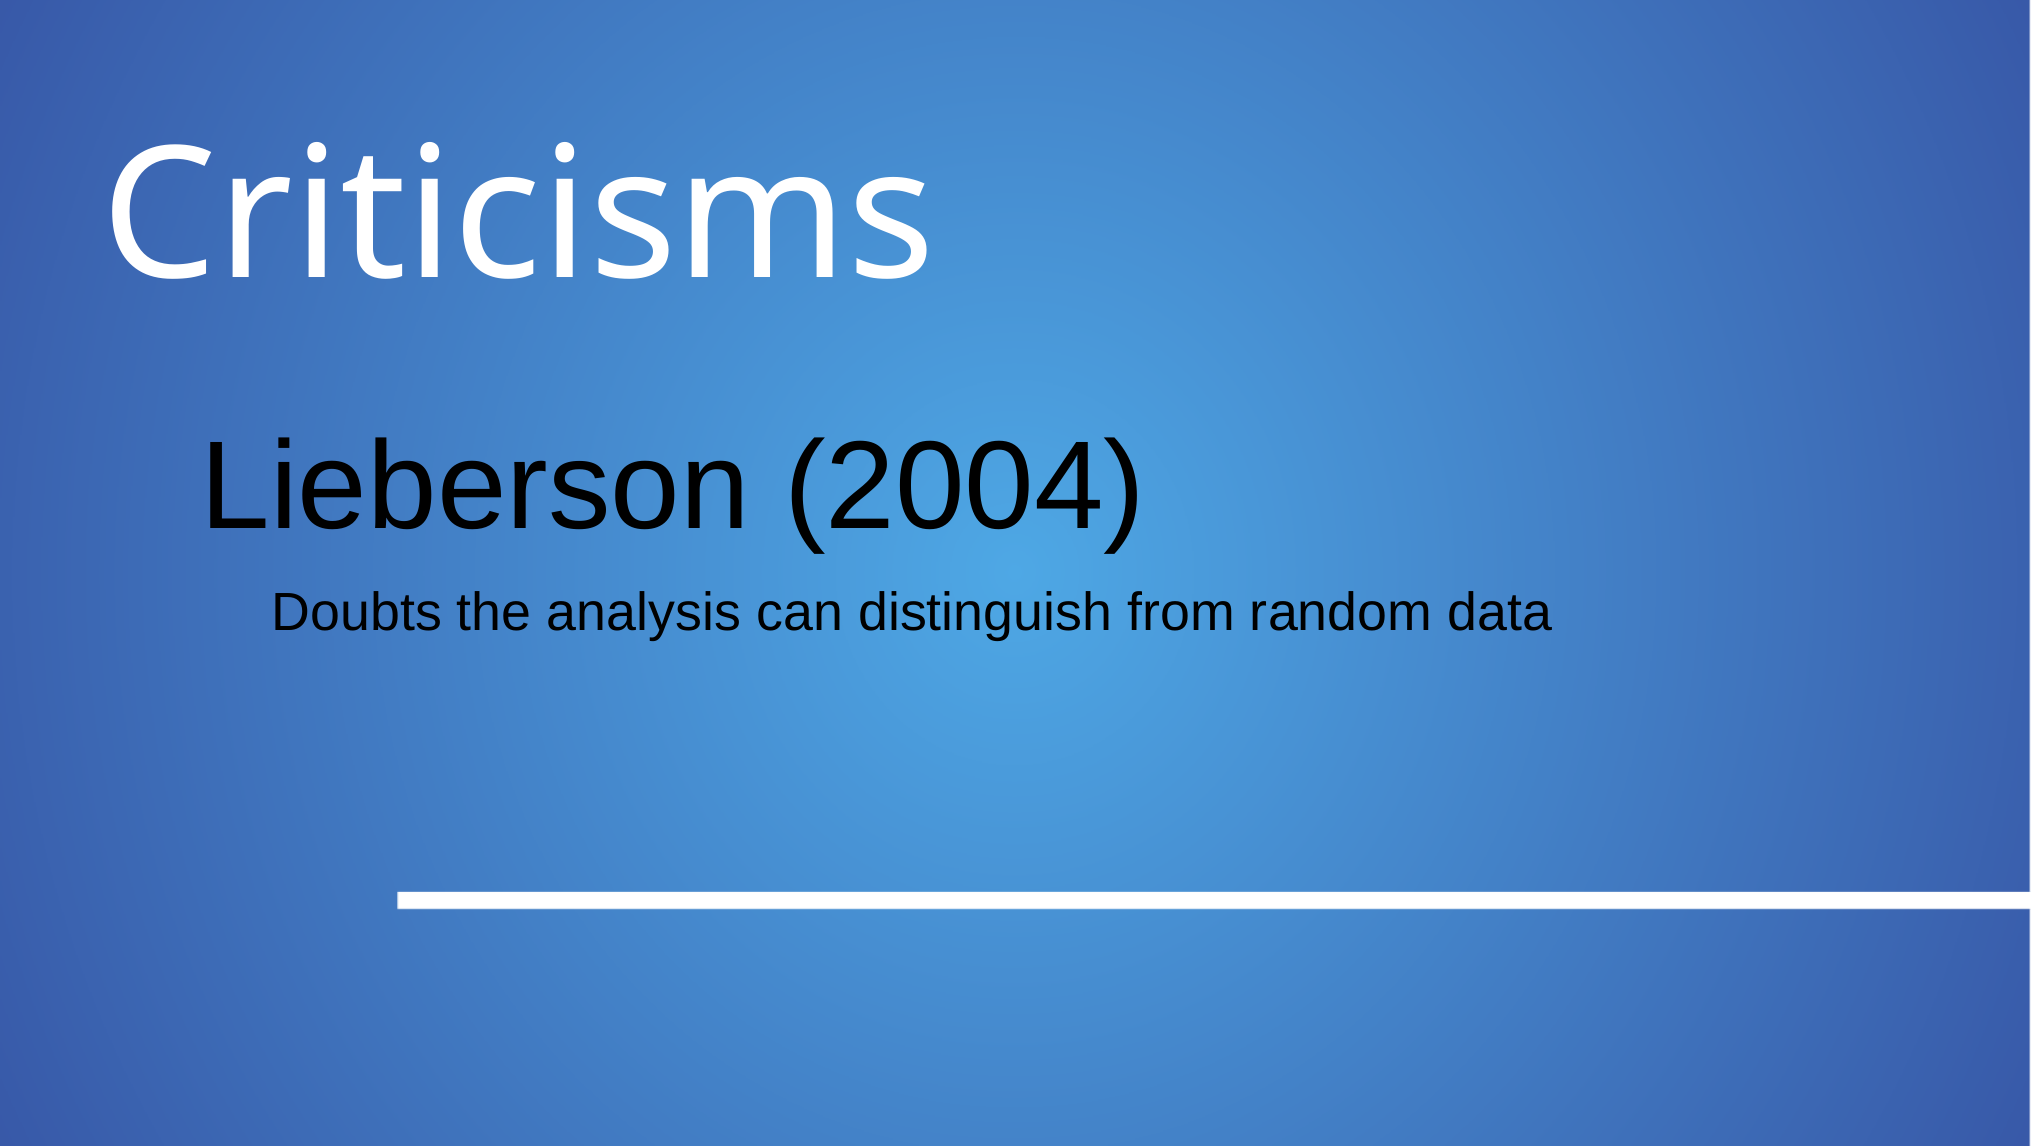

# Criticisms
Lieberson (2004)
Doubts the analysis can distinguish from random data